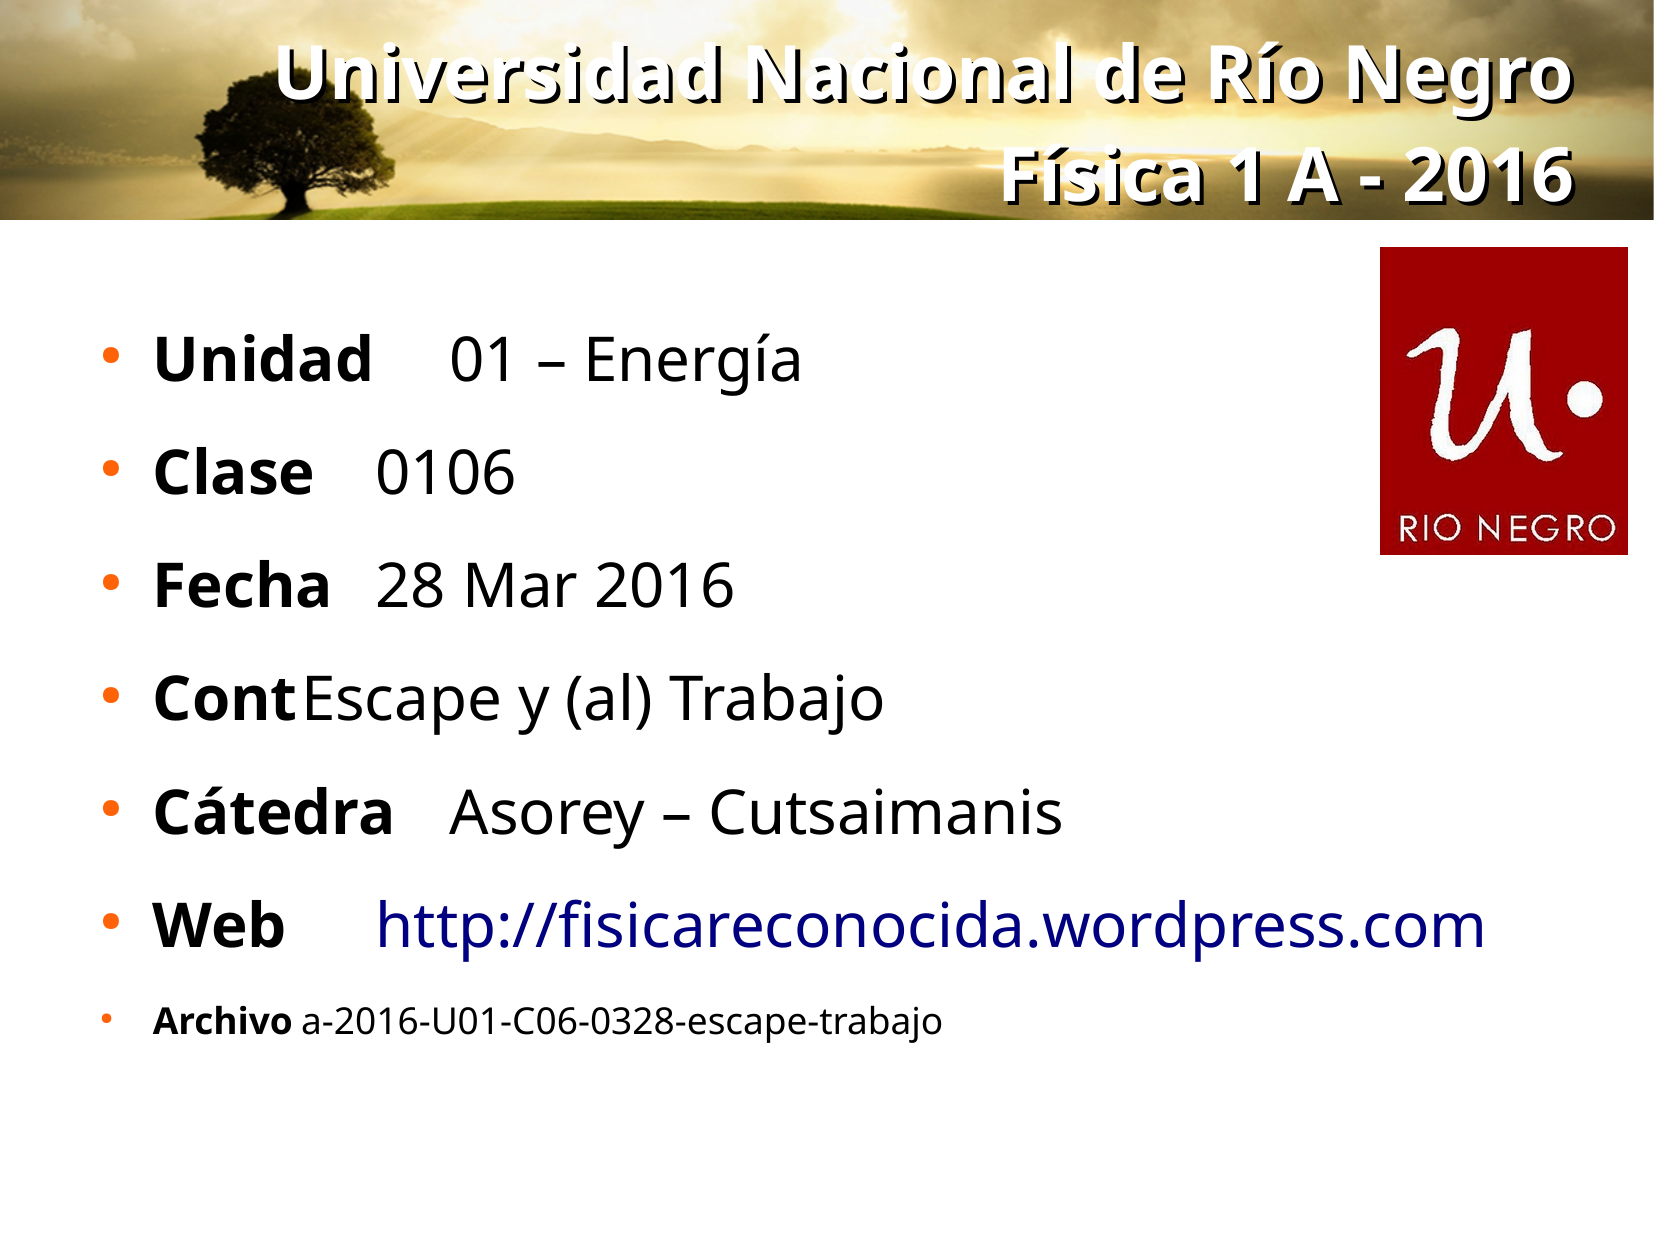

# Universidad Nacional de Río Negro Física 1 A - 2016
Unidad 		01 – Energía
Clase			0106
Fecha		28 Mar 2016
Cont			Escape y (al) Trabajo
Cátedra		Asorey – Cutsaimanis
Web 			http://fisicareconocida.wordpress.com
Archivo			a-2016-U01-C06-0328-escape-trabajo